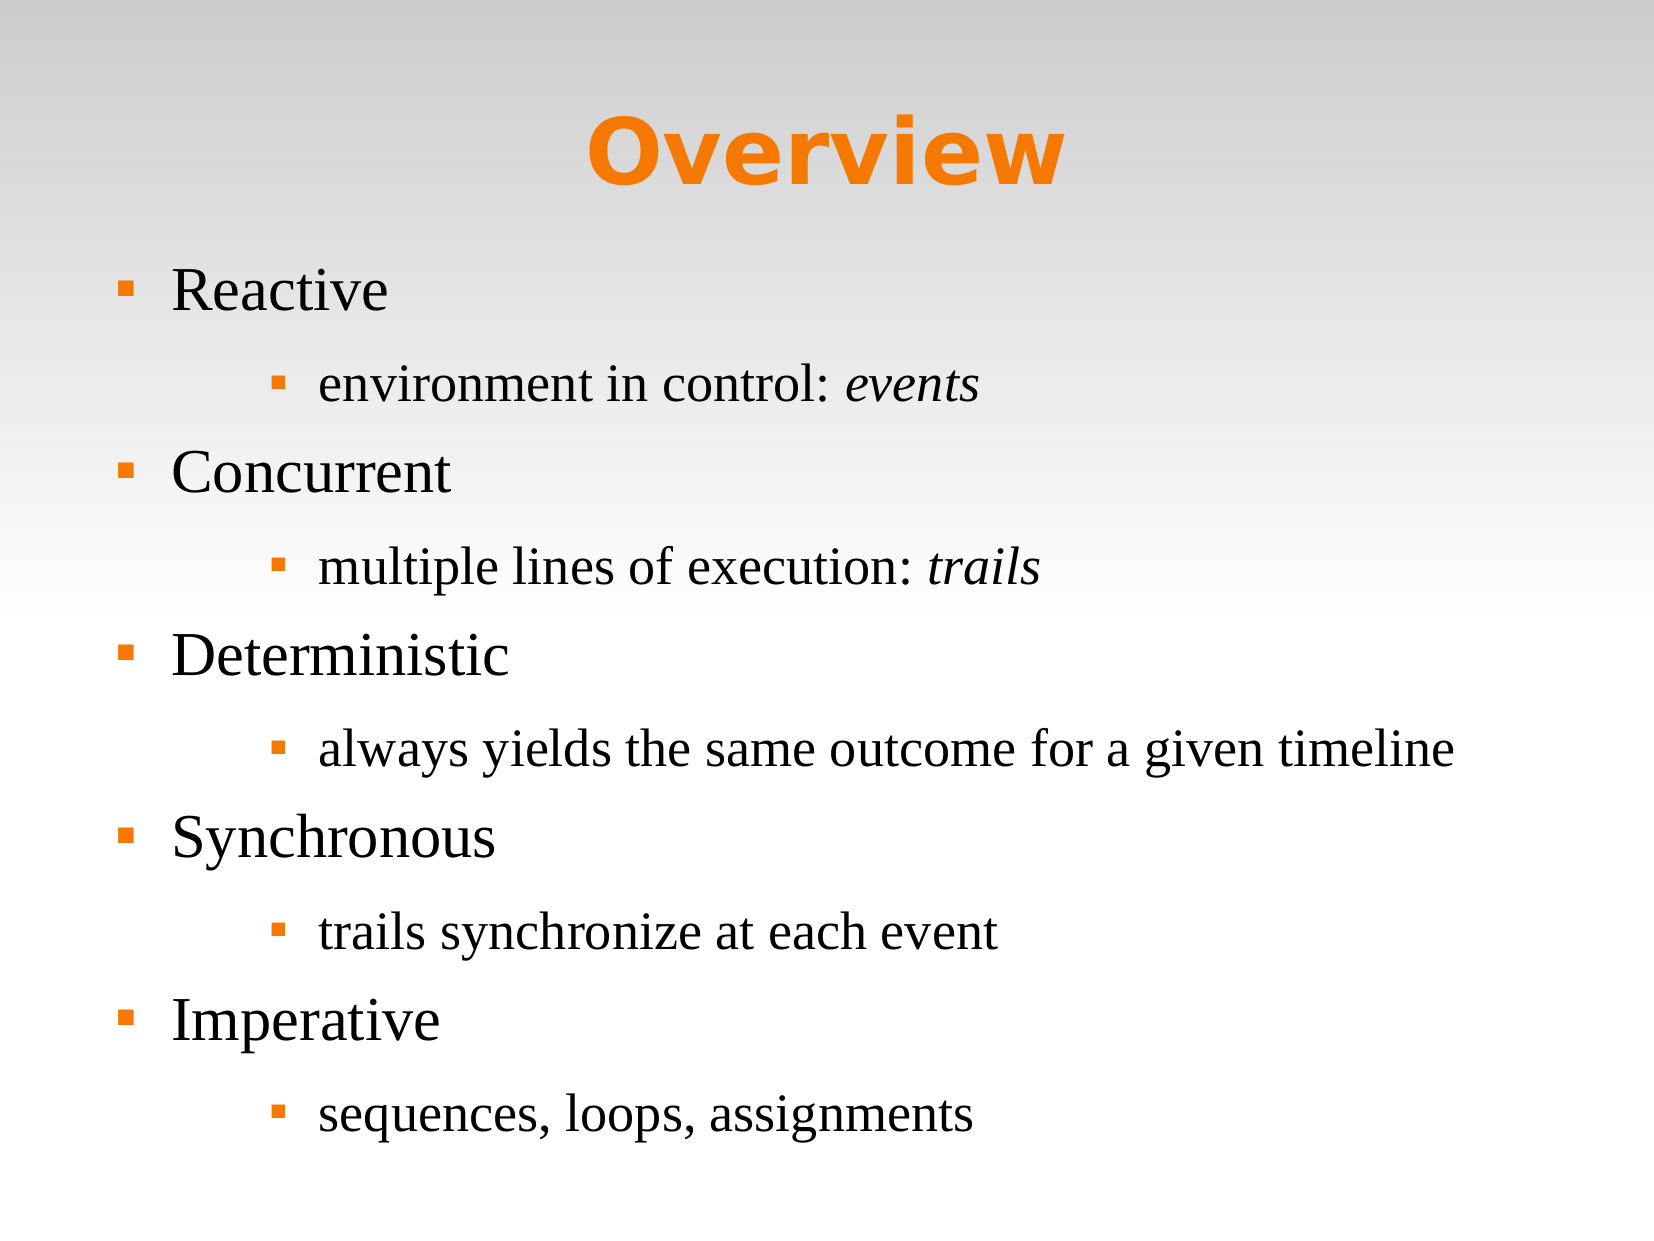

# Overview
Reactive
environment in control: events
Concurrent
multiple lines of execution: trails
Deterministic
always yields the same outcome for a given timeline
Synchronous
trails synchronize at each event
Imperative
sequences, loops, assignments